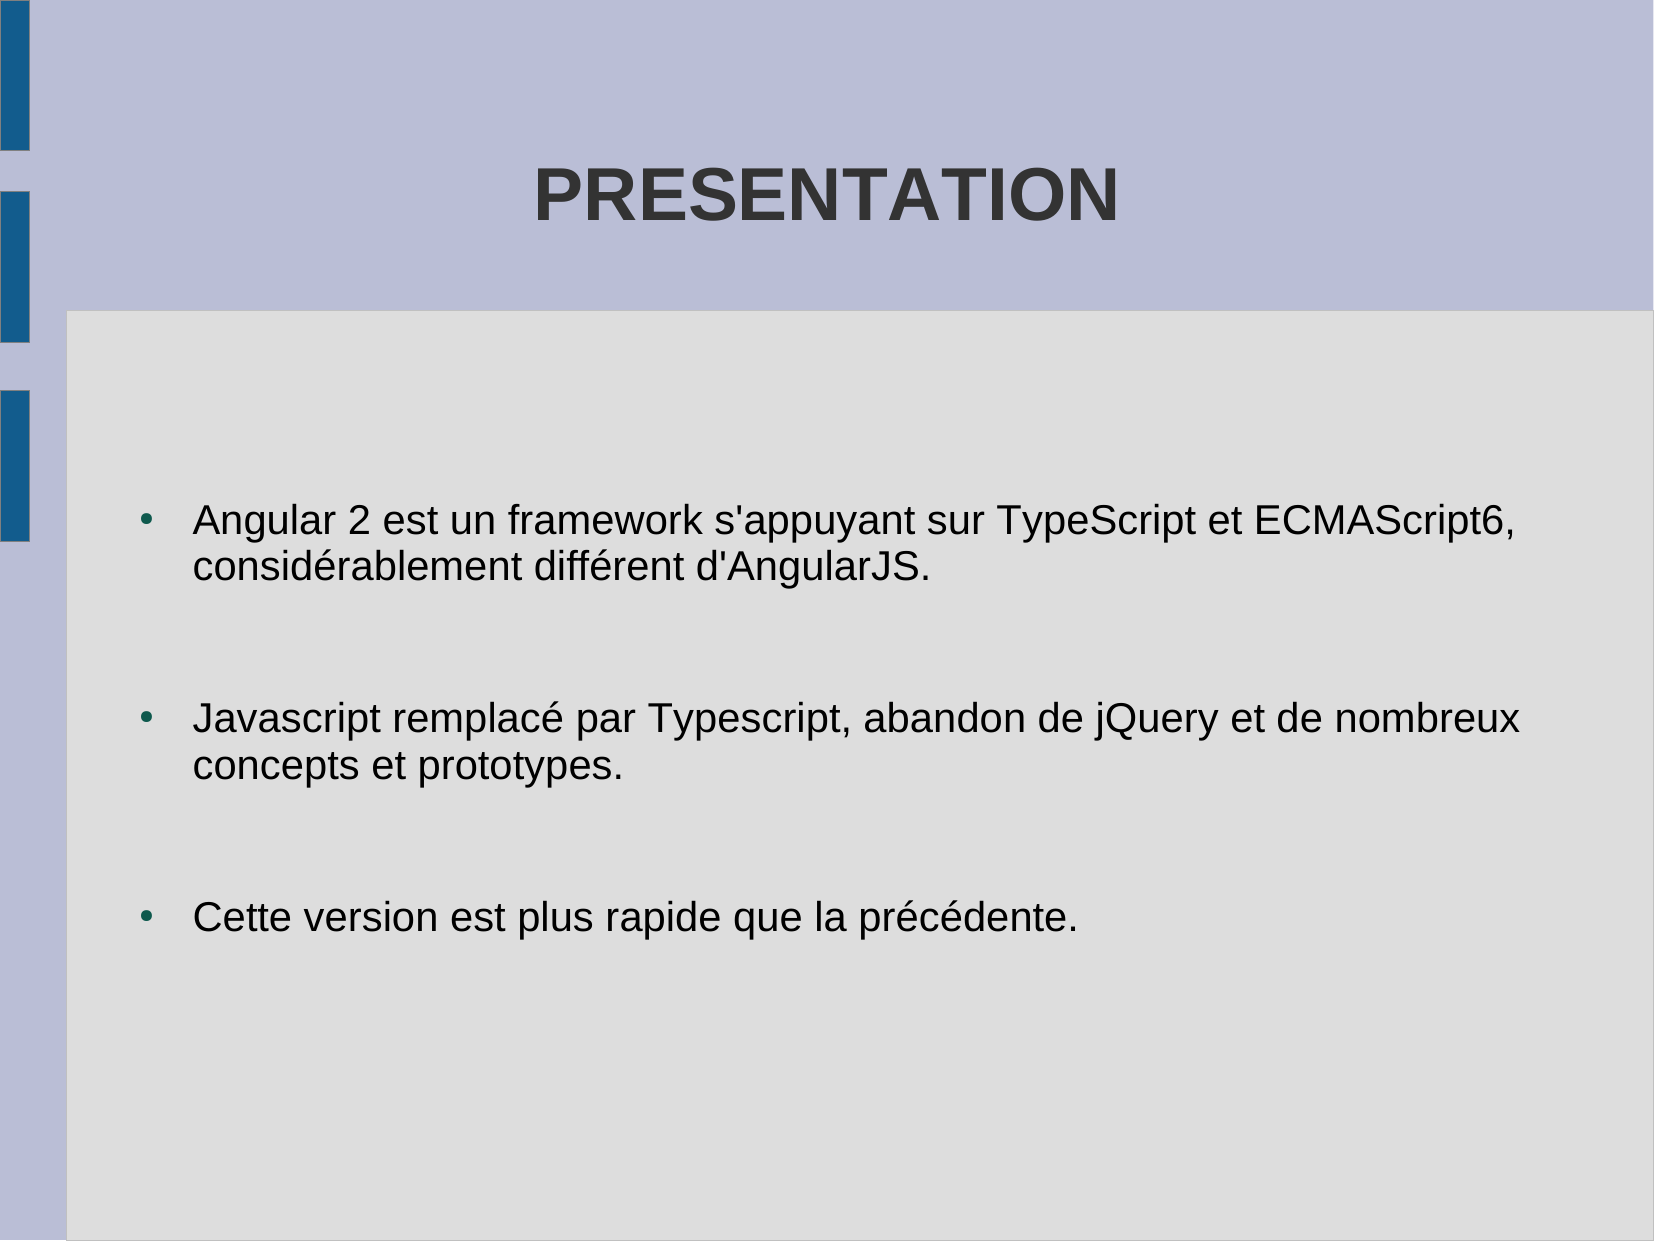

PRESENTATION
# Angular 2 est un framework s'appuyant sur TypeScript et ECMAScript6, considérablement différent d'AngularJS.
Javascript remplacé par Typescript, abandon de jQuery et de nombreux concepts et prototypes.
Cette version est plus rapide que la précédente.